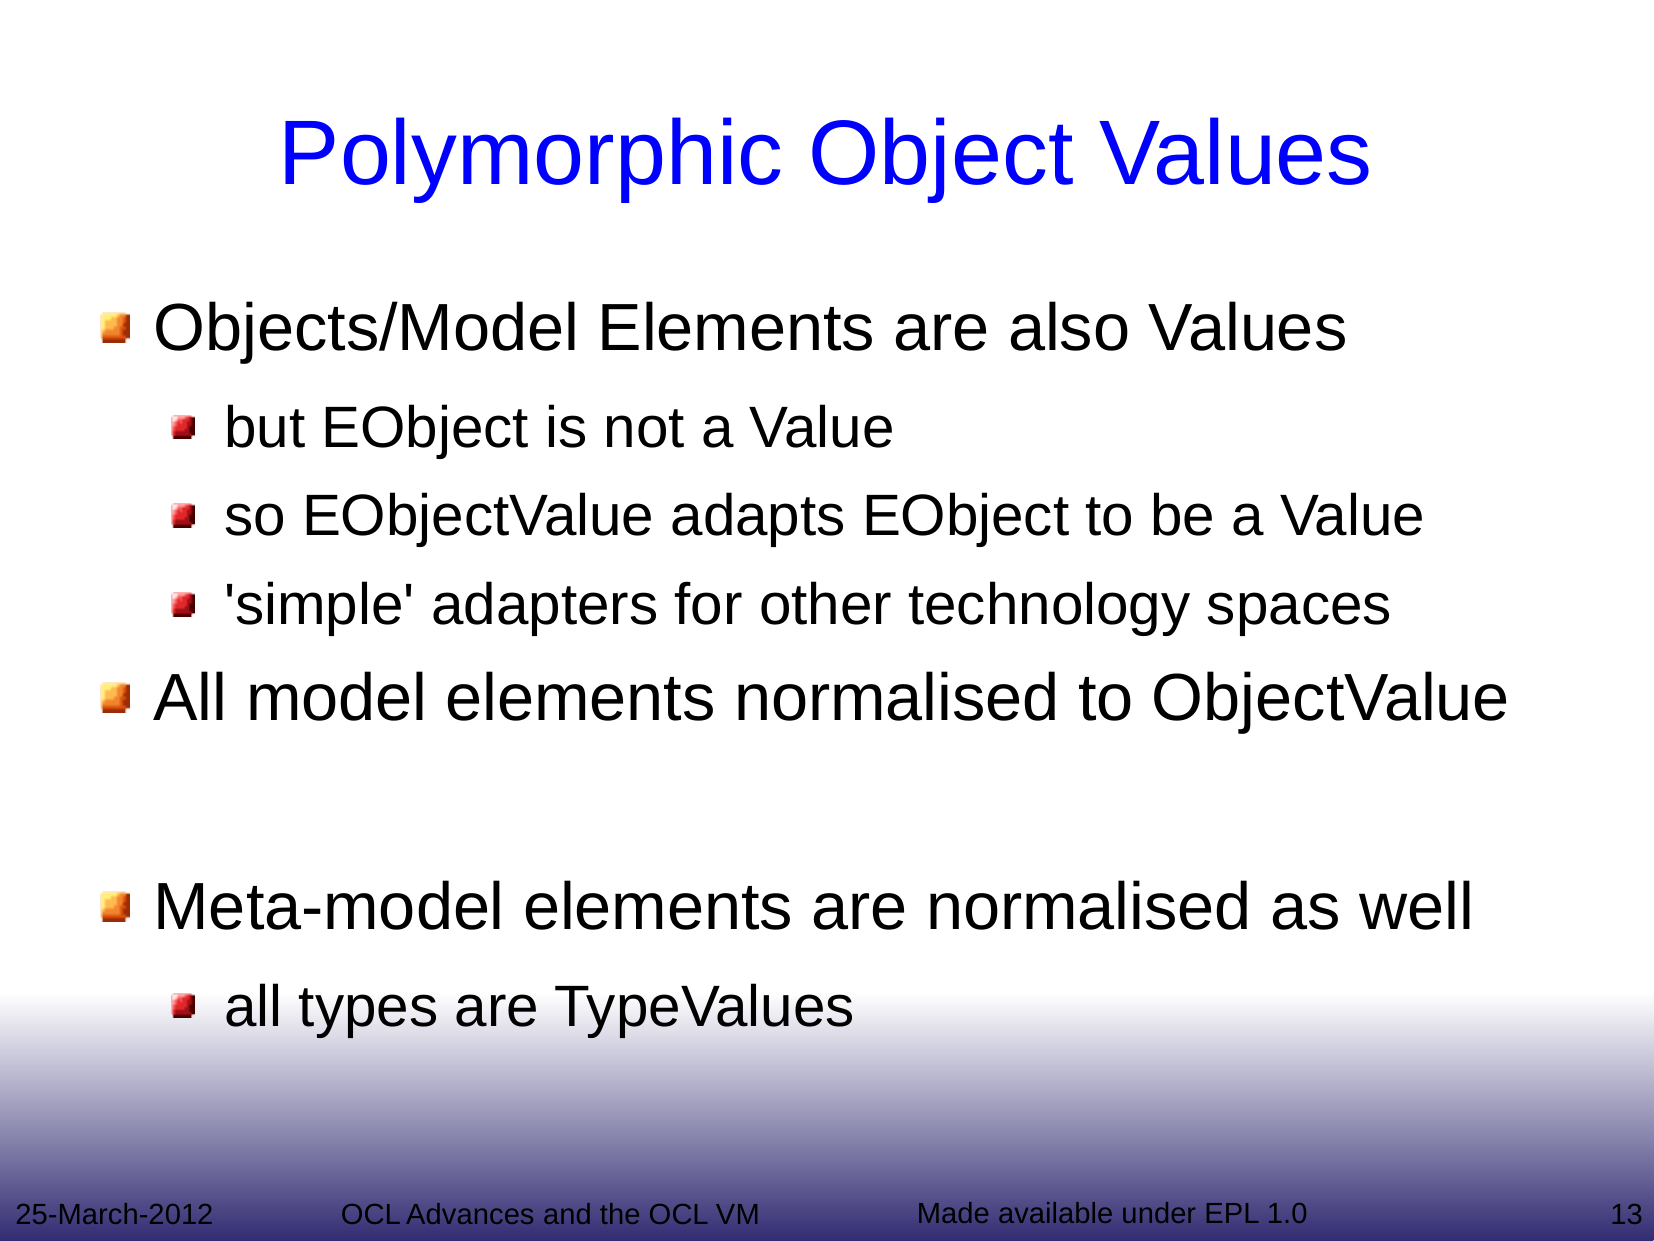

# Polymorphic Object Values
Objects/Model Elements are also Values
but EObject is not a Value
so EObjectValue adapts EObject to be a Value
'simple' adapters for other technology spaces
All model elements normalised to ObjectValue
Meta-model elements are normalised as well
all types are TypeValues
25-March-2012
OCL Advances and the OCL VM
13